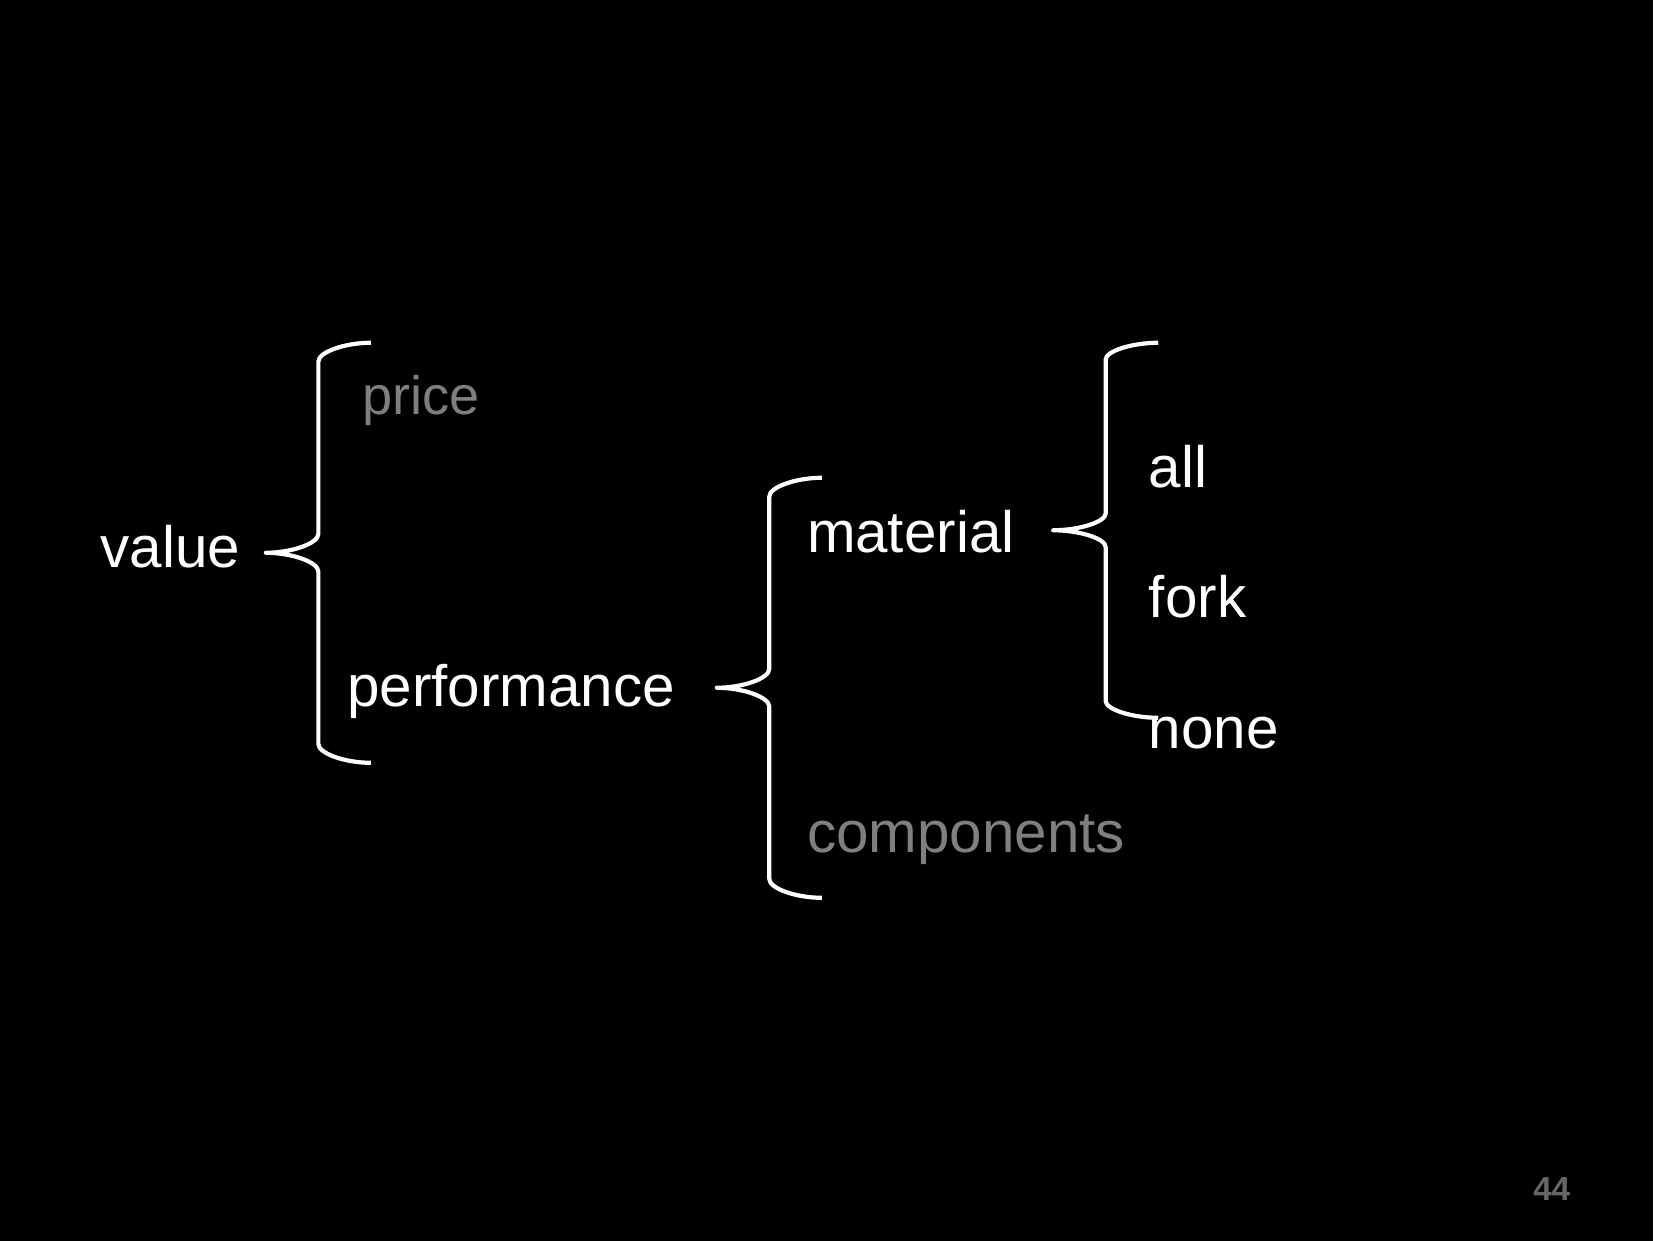

price
all
fork
none
material
value
performance
components
44